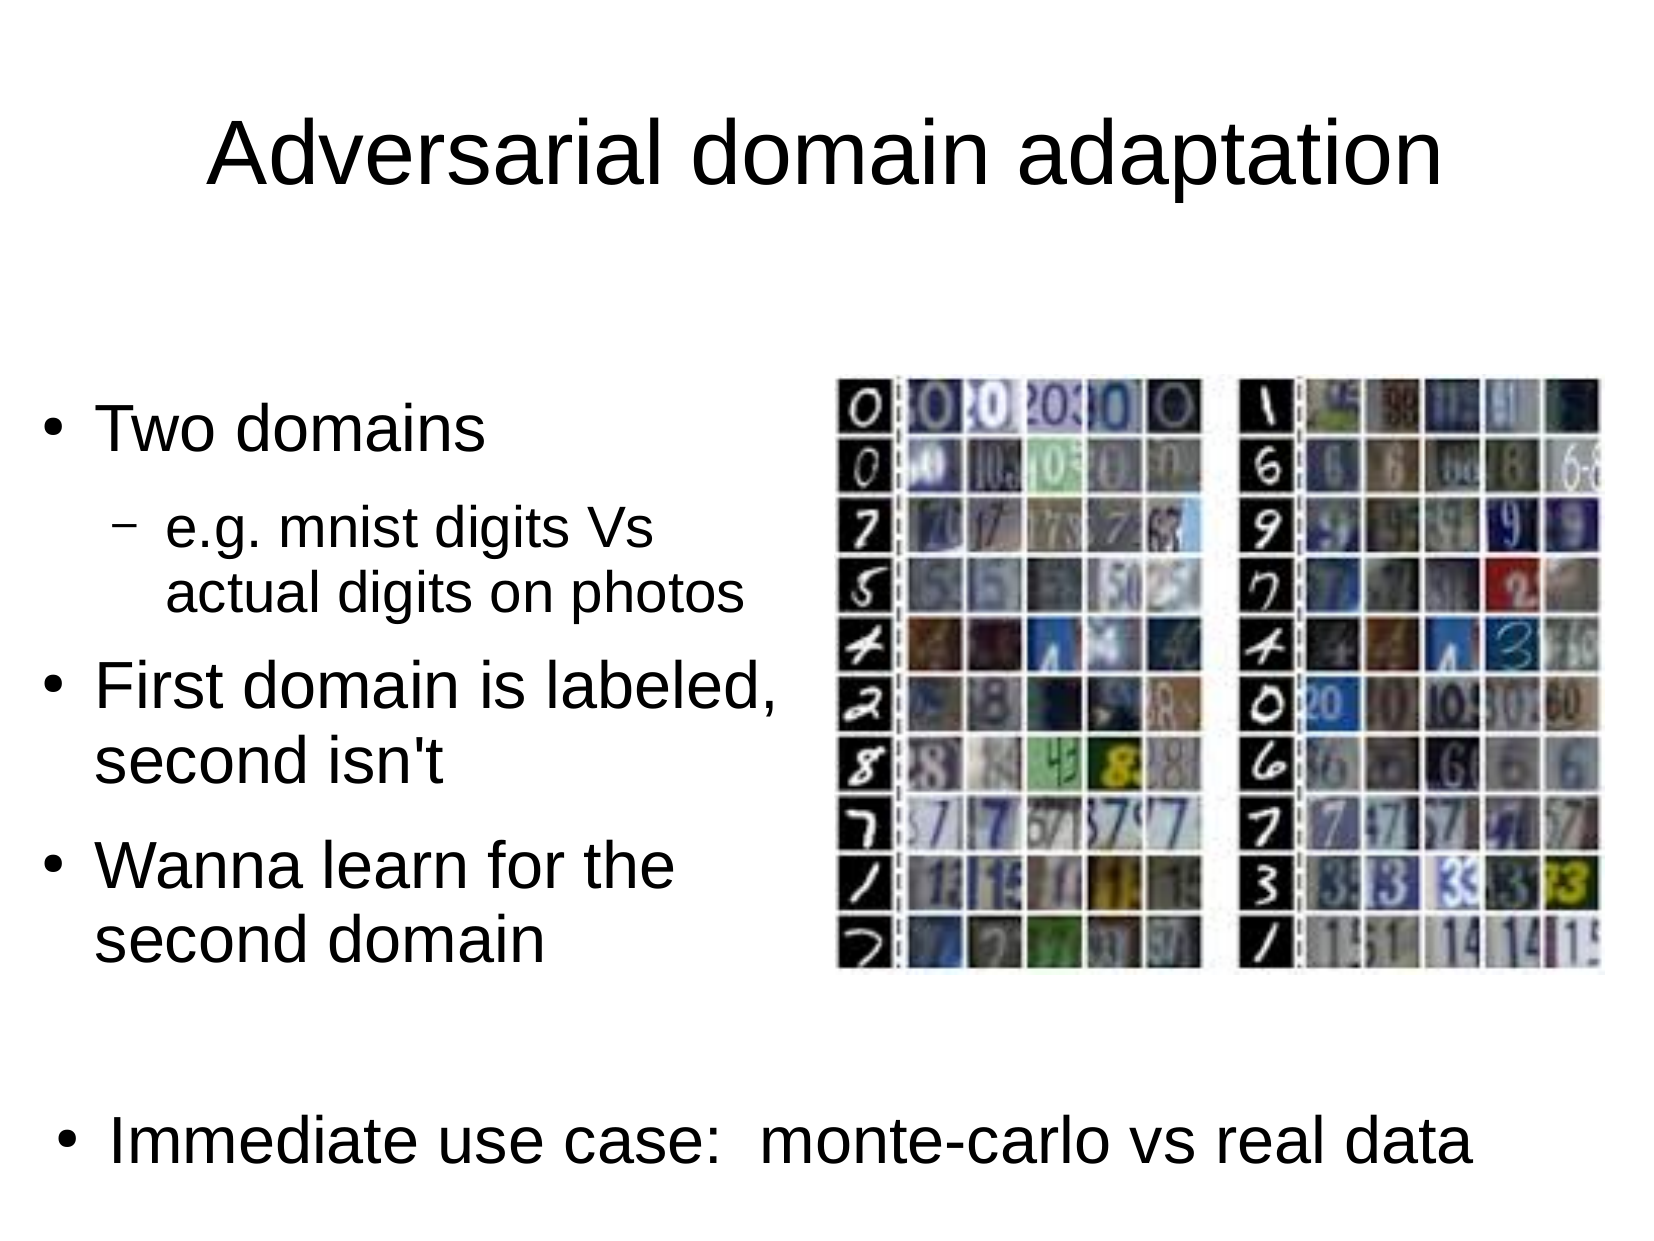

# Adversarial domain adaptation
Two domains
e.g. mnist digits Vs actual digits on photos
First domain is labeled, second isn't
Wanna learn for the second domain
Immediate use case: monte-carlo vs real data